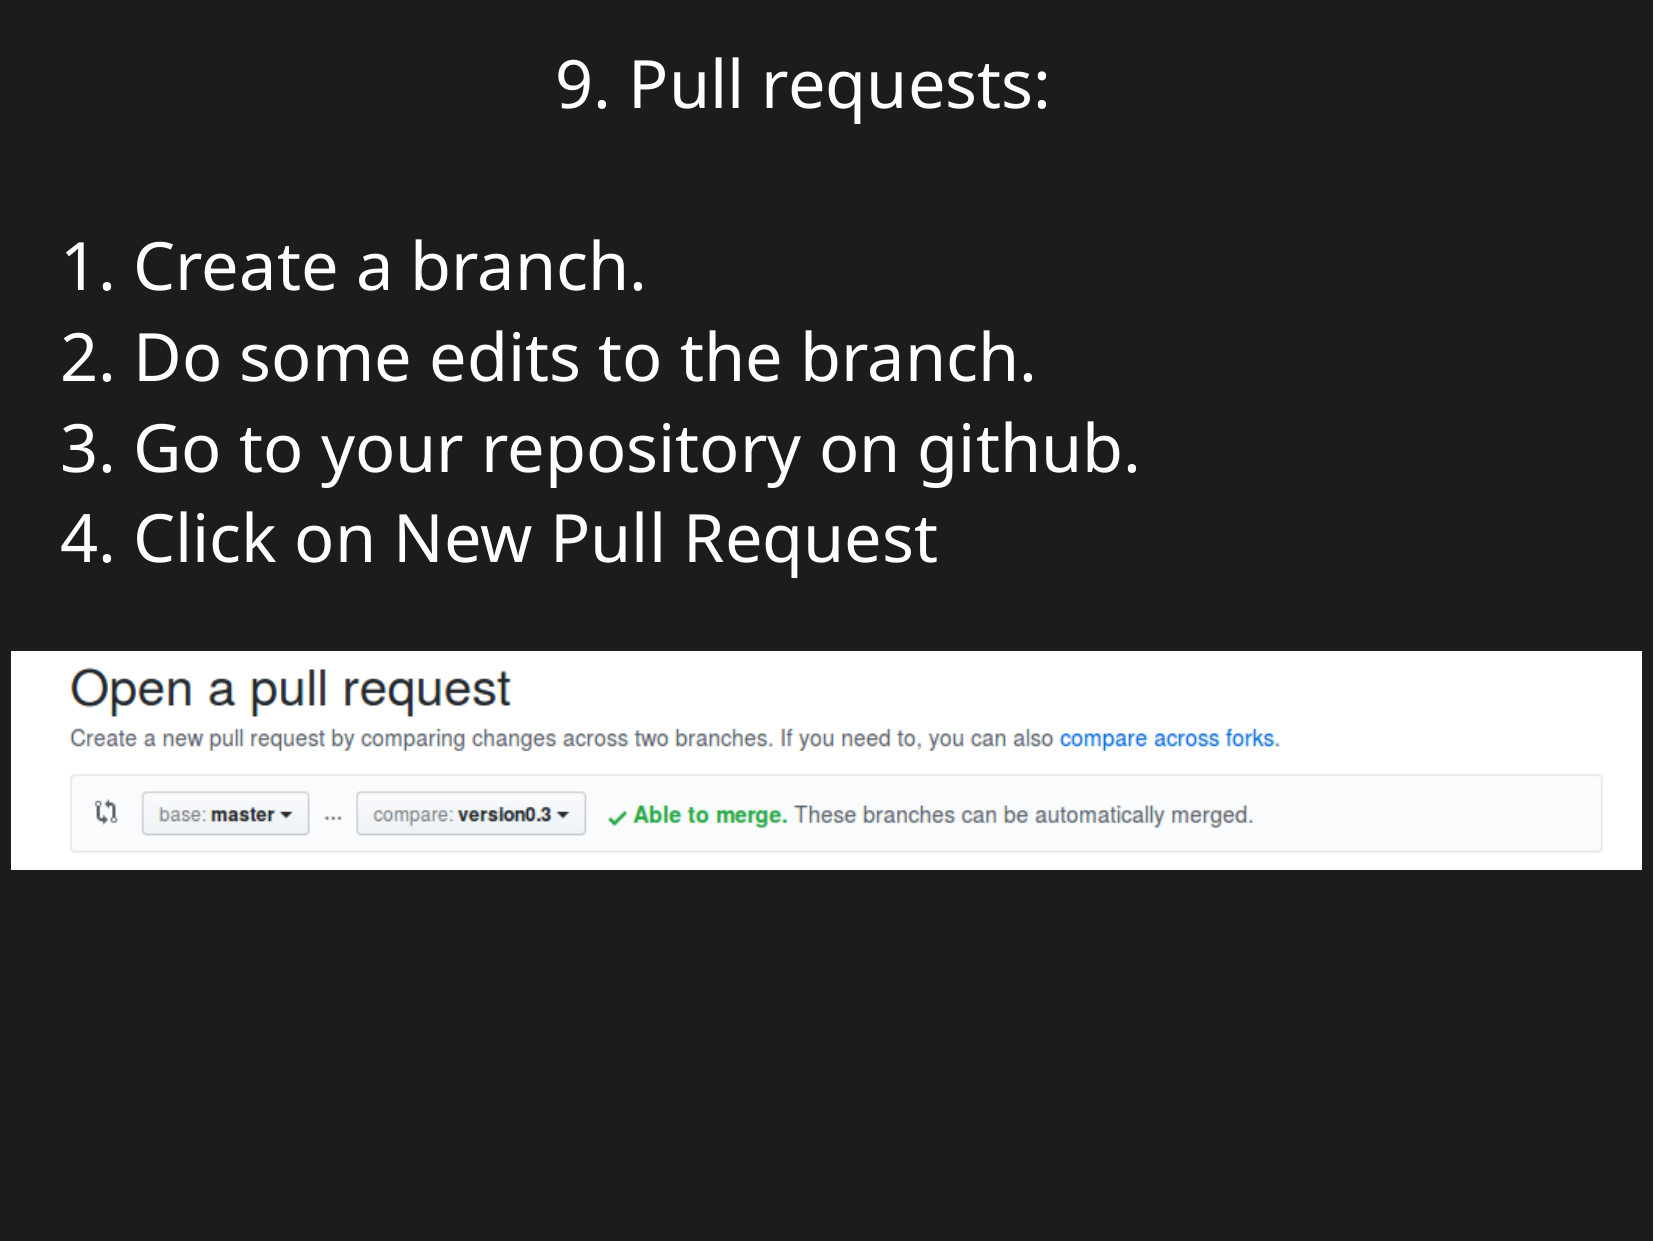

# 9. Pull requests:
1. Create a branch.
2. Do some edits to the branch.
3. Go to your repository on github.
4. Click on New Pull Request